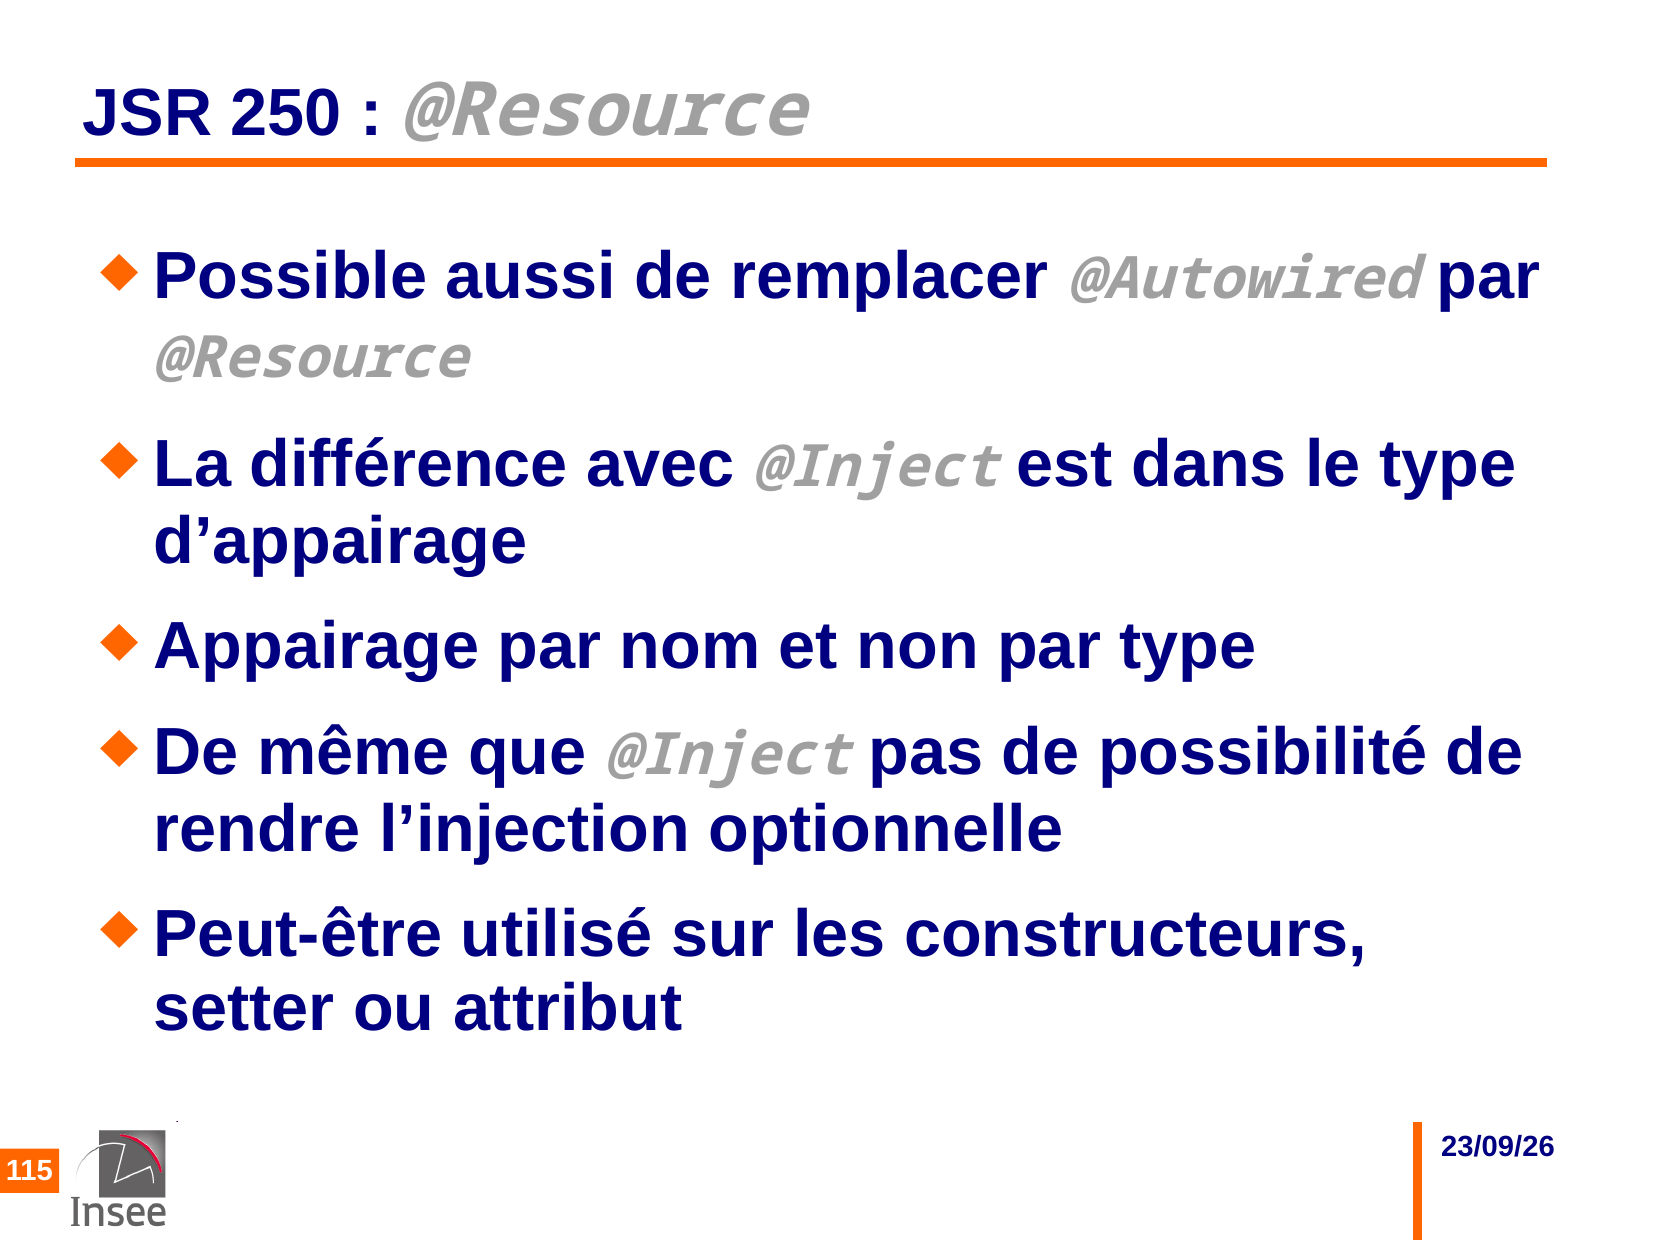

# JSR 250 : @Resource
Possible aussi de remplacer @Autowired par @Resource
La différence avec @Inject est dans le type d’appairage
Appairage par nom et non par type
De même que @Inject pas de possibilité de rendre l’injection optionnelle
Peut-être utilisé sur les constructeurs, setter ou attribut
115